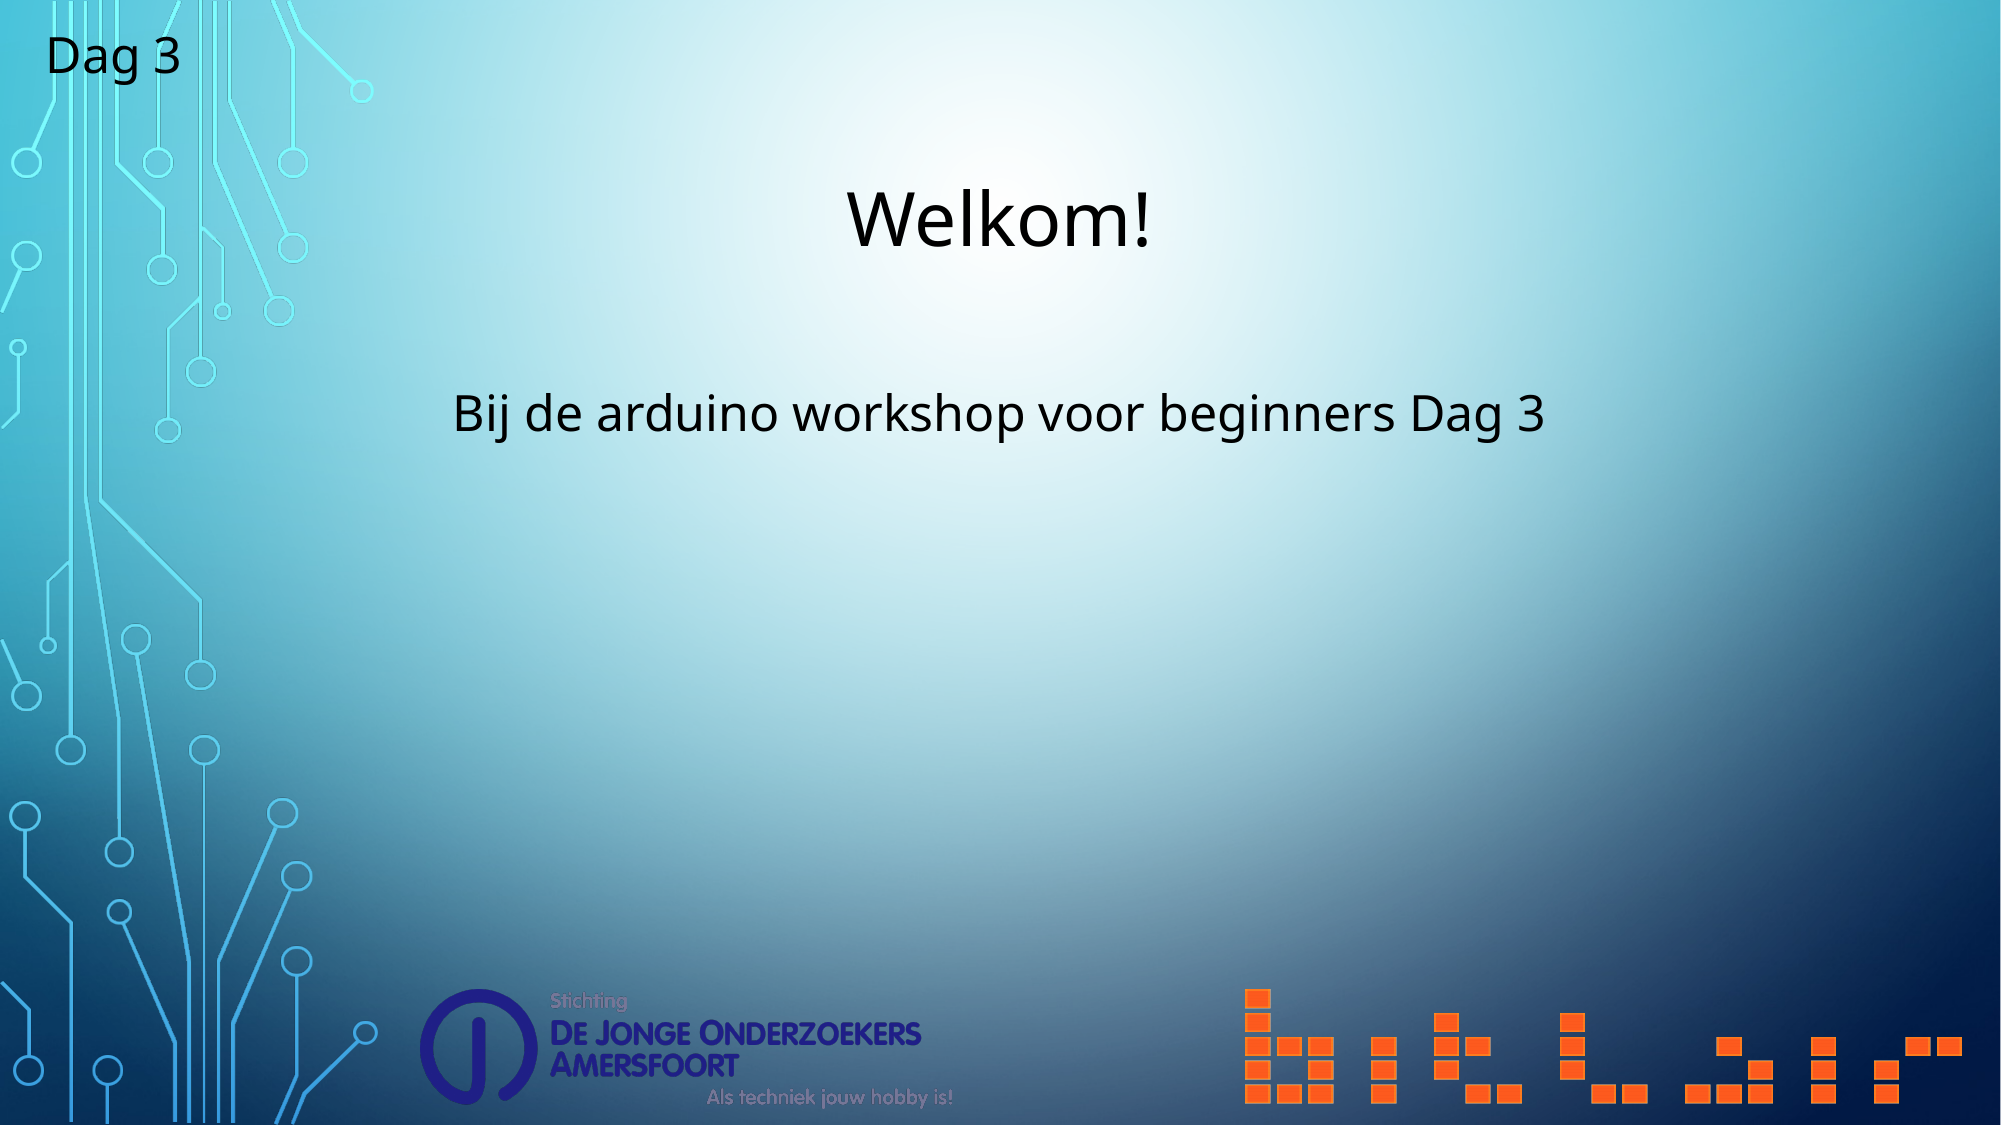

Dag 3
# Welkom!
Bij de arduino workshop voor beginners Dag 3